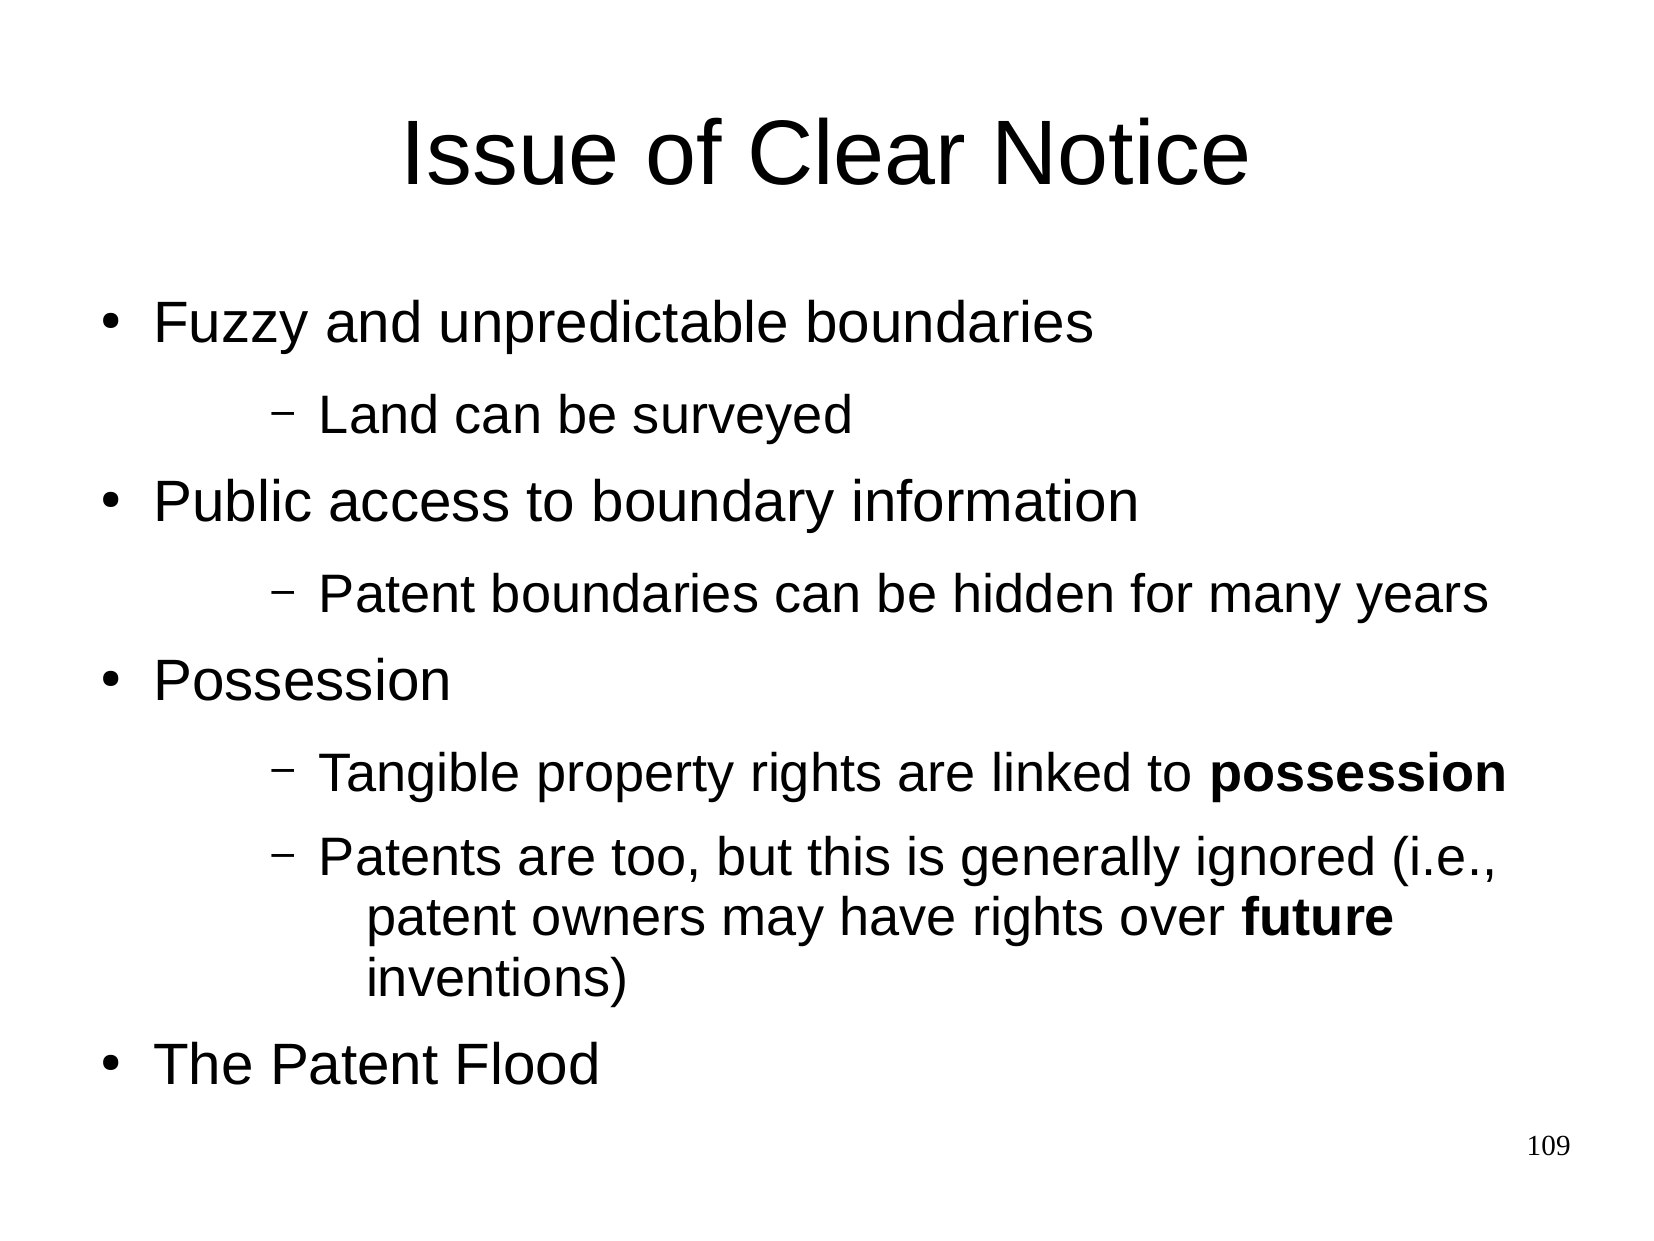

# Issue of Clear Notice
Fuzzy and unpredictable boundaries
Land can be surveyed
Public access to boundary information
Patent boundaries can be hidden for many years
Possession
Tangible property rights are linked to possession
Patents are too, but this is generally ignored (i.e., patent owners may have rights over future inventions)
The Patent Flood
109